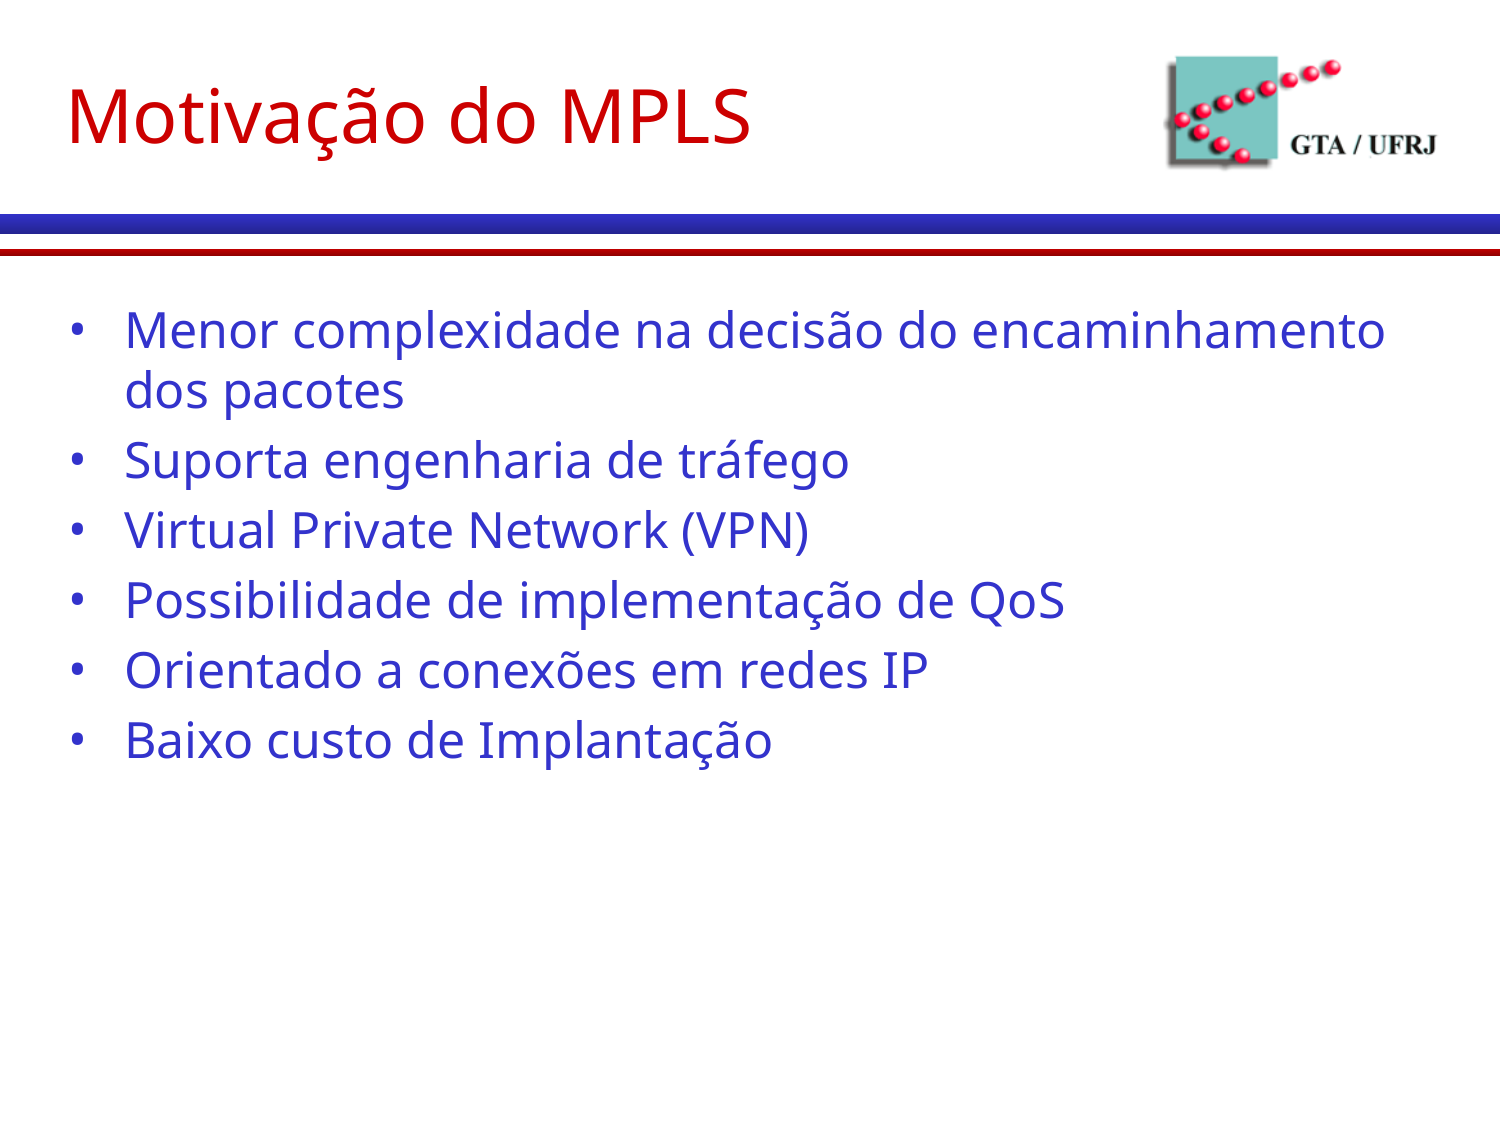

# Motivação do MPLS
Menor complexidade na decisão do encaminhamento dos pacotes
Suporta engenharia de tráfego
Virtual Private Network (VPN)
Possibilidade de implementação de QoS
Orientado a conexões em redes IP
Baixo custo de Implantação